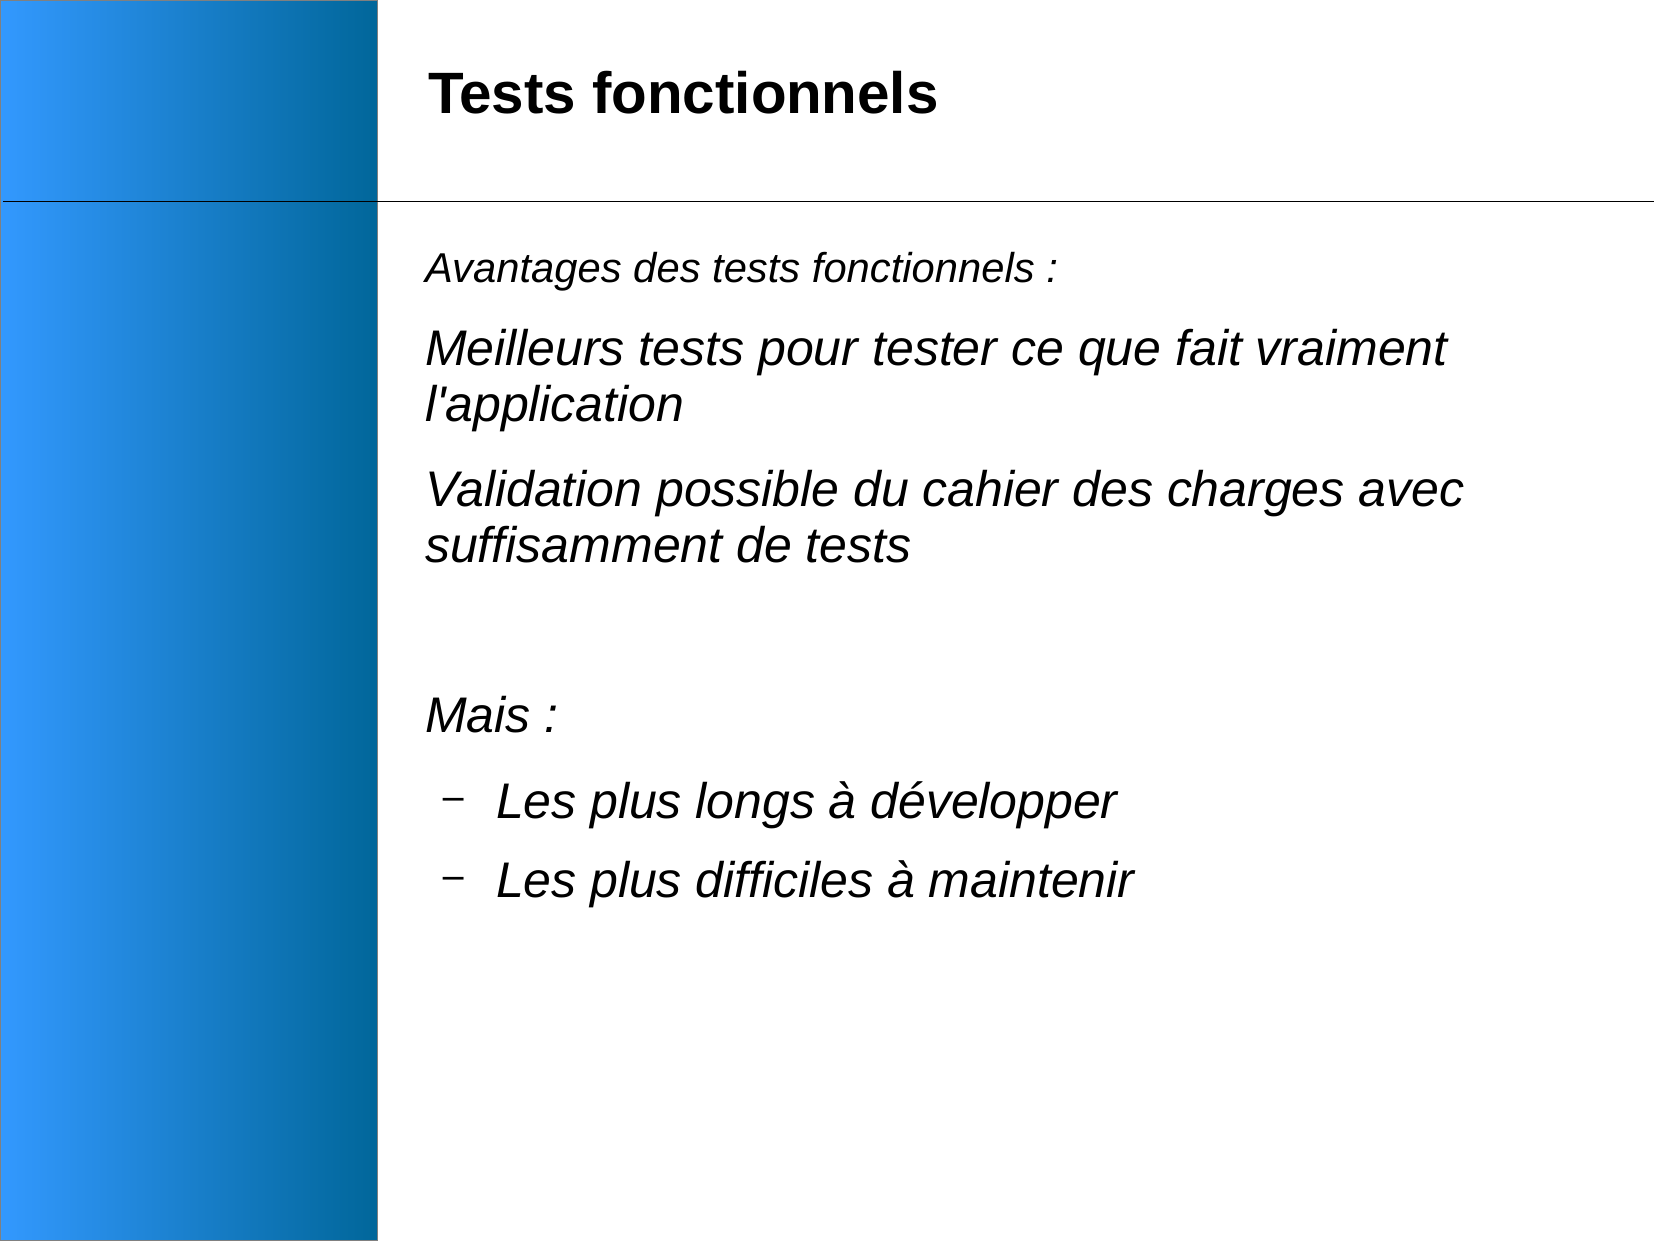

Tests fonctionnels
# Avantages des tests fonctionnels :
Meilleurs tests pour tester ce que fait vraiment l'application
Validation possible du cahier des charges avec suffisamment de tests
Mais :
Les plus longs à développer
Les plus difficiles à maintenir